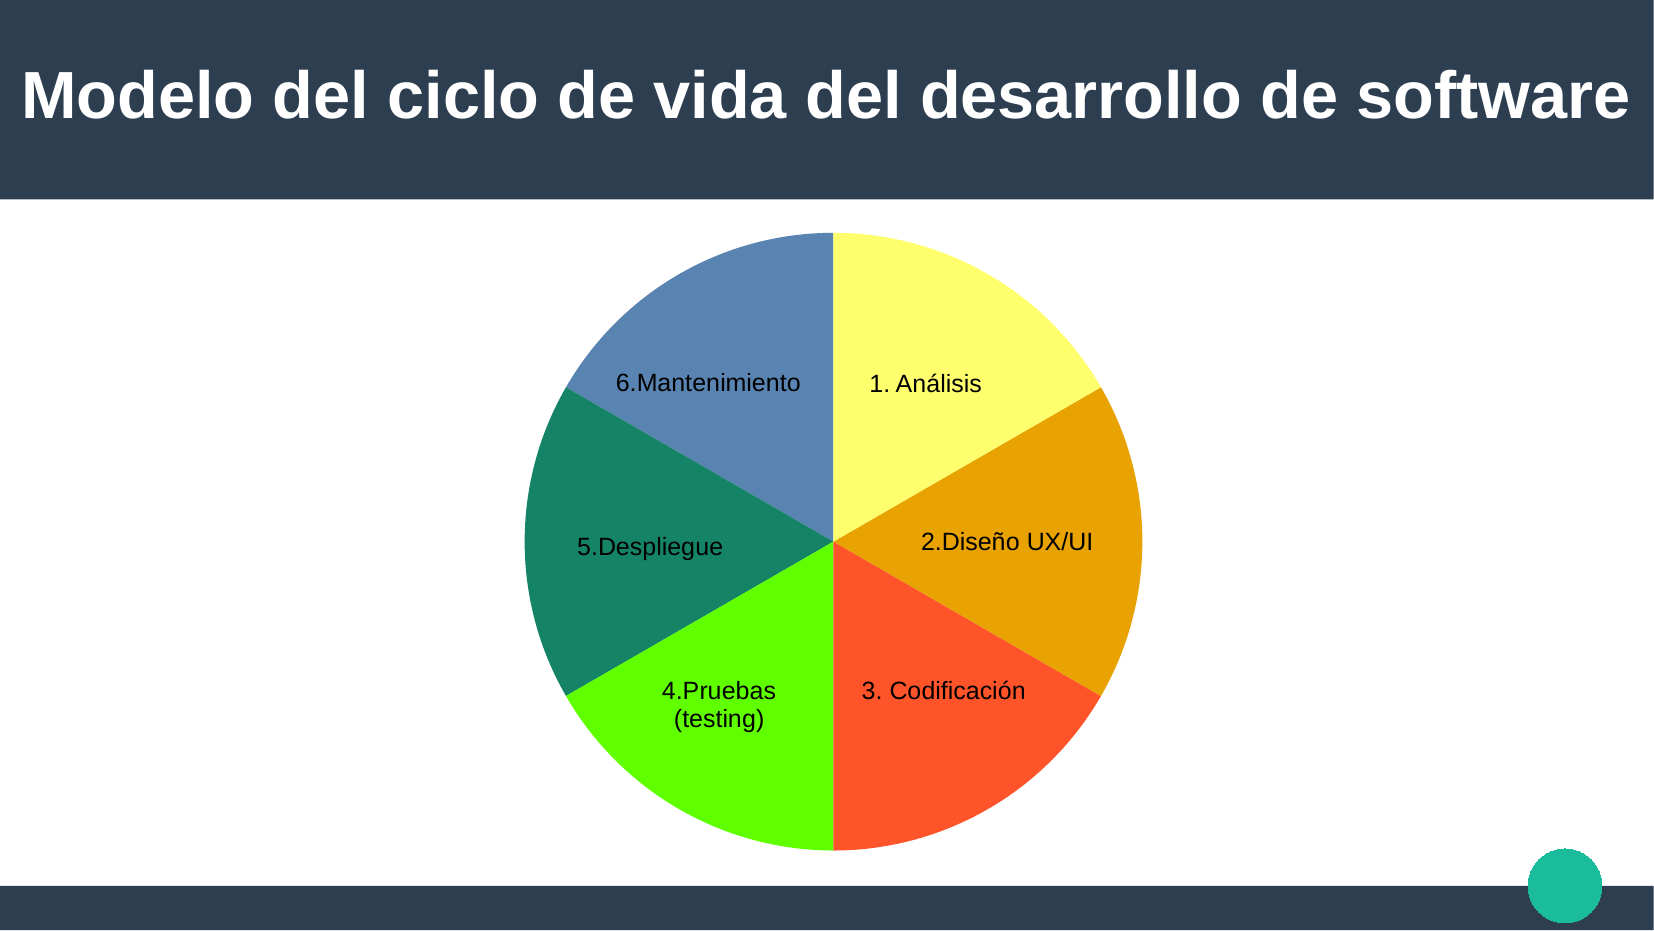

# Modelo del ciclo de vida del desarrollo de software
### Chart
| Category | Columna 1 | Columna 2 | Columna 3 |
|---|---|---|---|
| 1 | 3.0 | 3.0 | 3.0 |
| 2 | 3.0 | 3.0 | 3.0 |
| 3 | 3.0 | 3.0 | 3.0 |
| 4 | 3.0 | 3.0 | 3.0 |
| 5 | 3.0 | 3.0 | 3.0 |
| 6 | 3.0 | 3.0 | 3.0 |6.Mantenimiento
1. Análisis
2.Diseño UX/UI
5.Despliegue
4.Pruebas
(testing)
3. Codificación